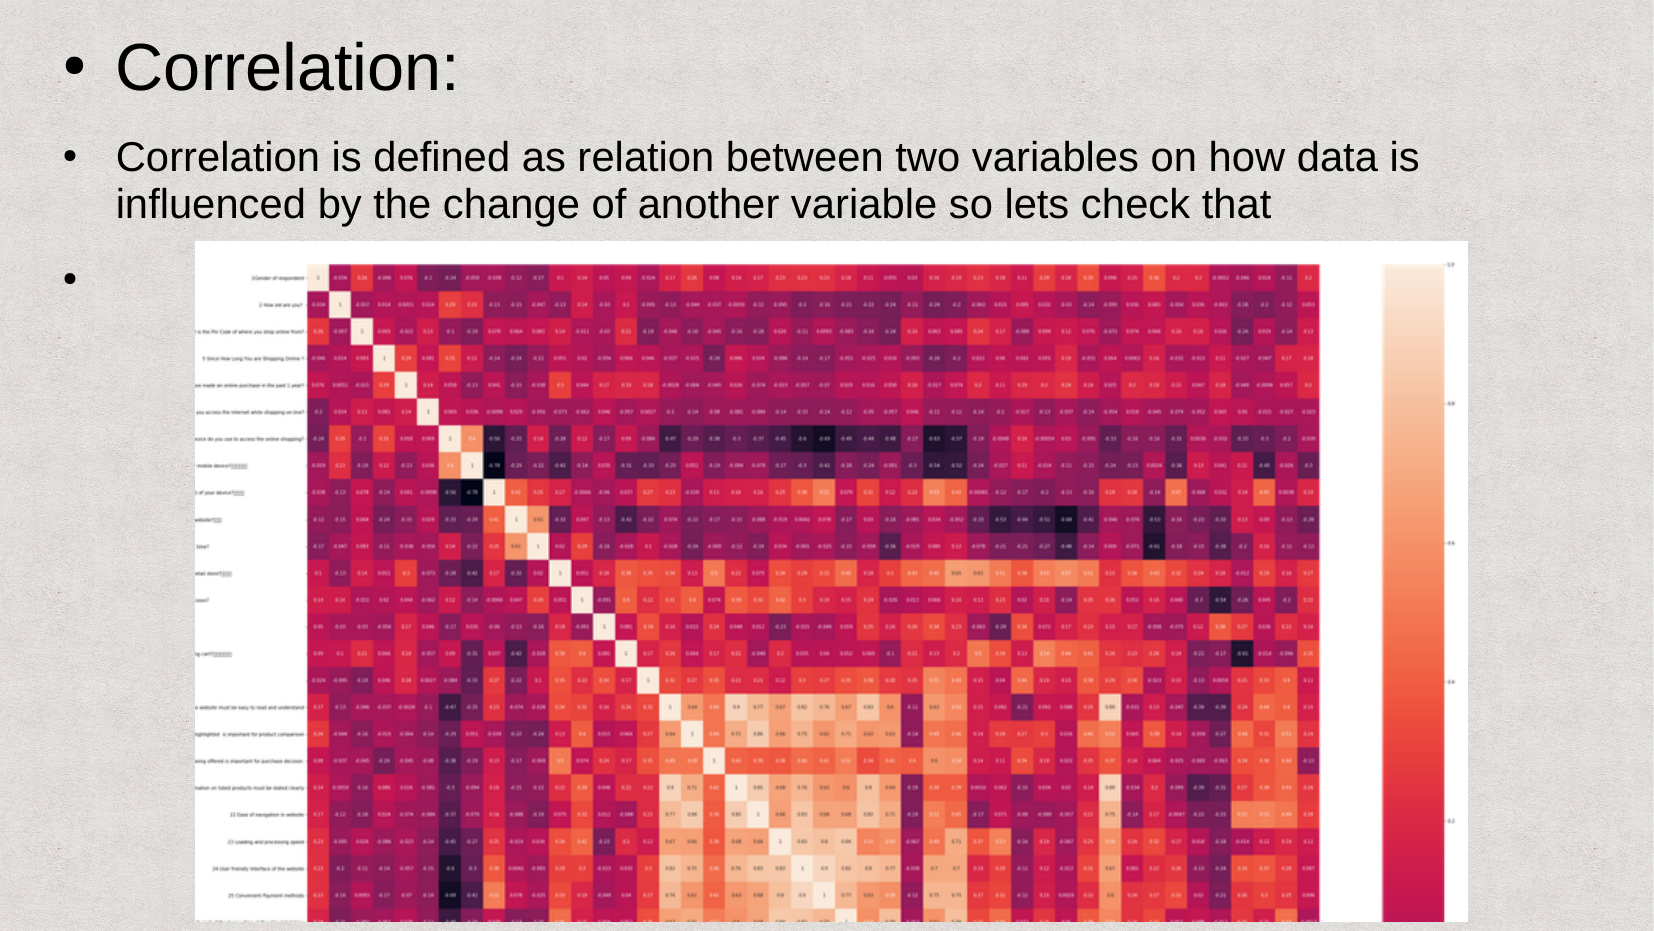

# Correlation:
Correlation is defined as relation between two variables on how data is influenced by the change of another variable so lets check that